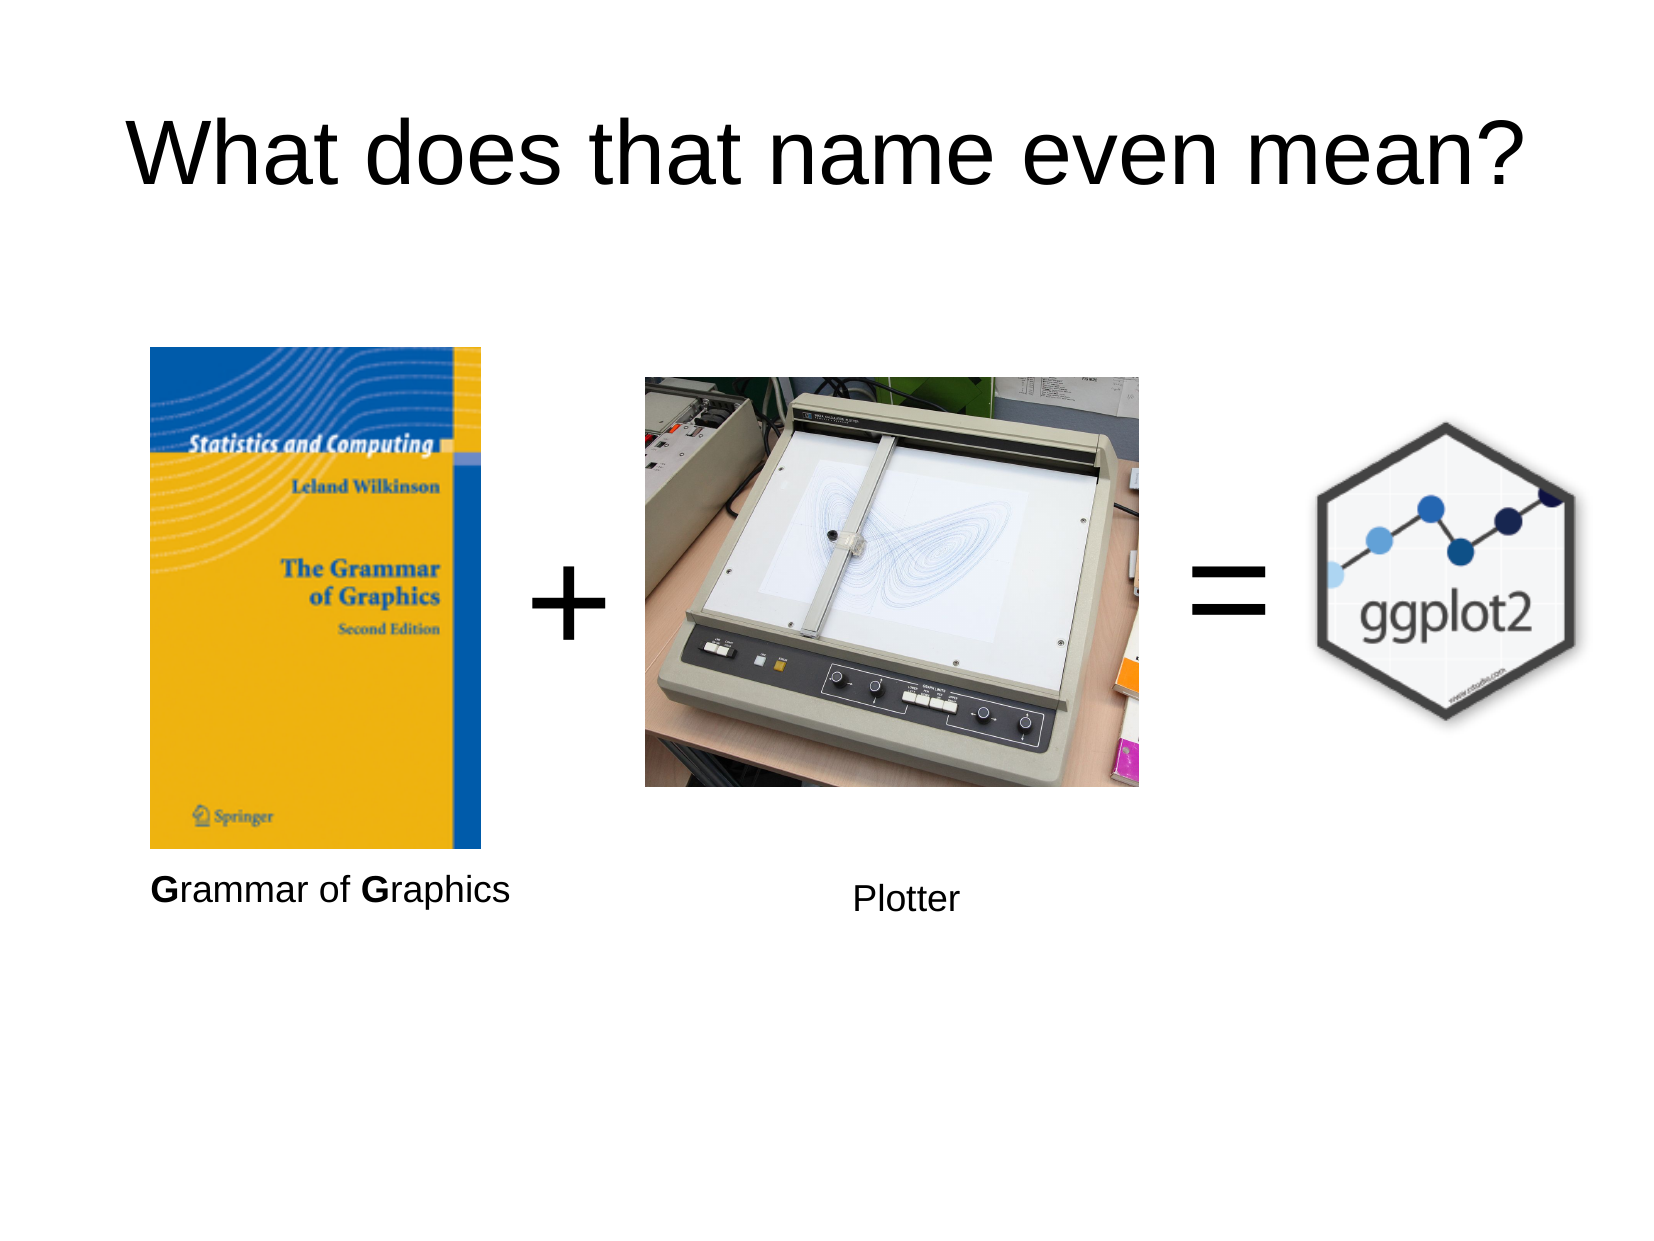

# What does that name even mean?
=
+
Grammar of Graphics
Plotter